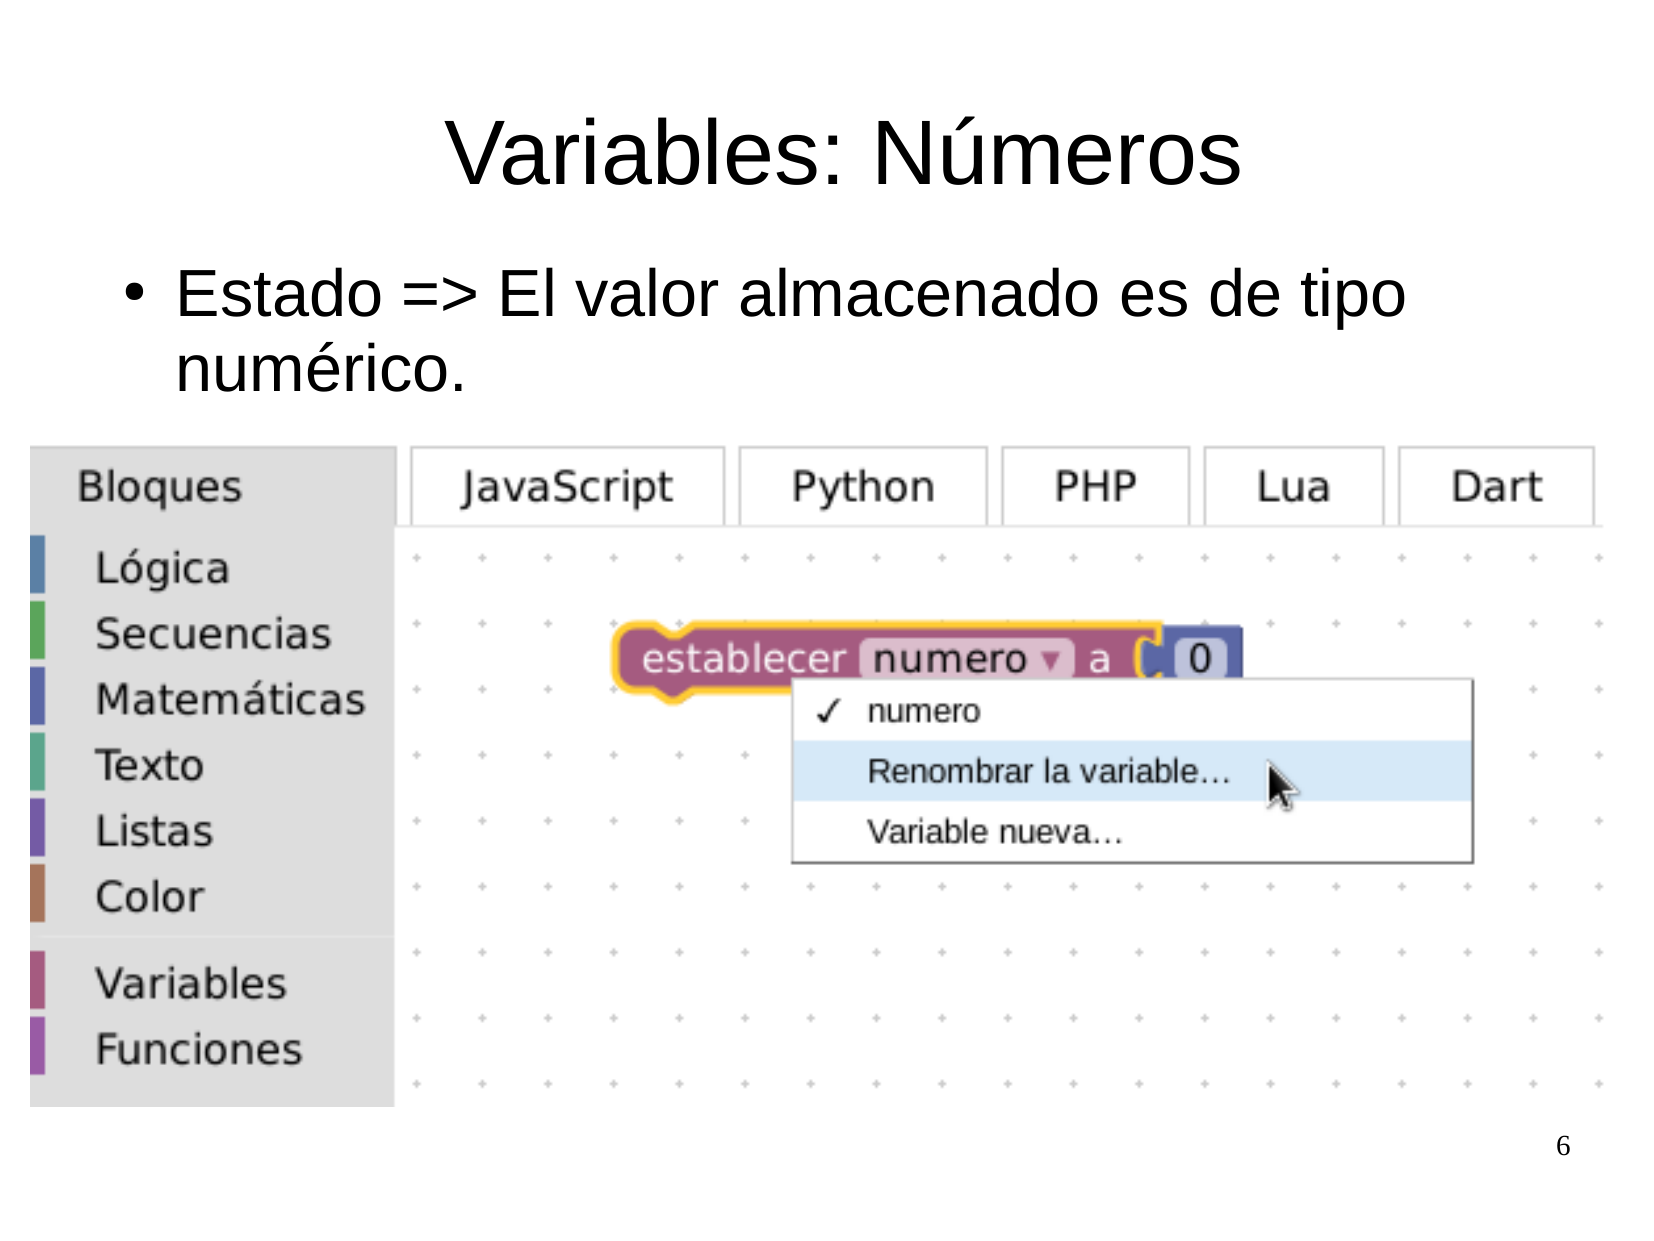

# Variables: Números
Estado => El valor almacenado es de tipo numérico.
6